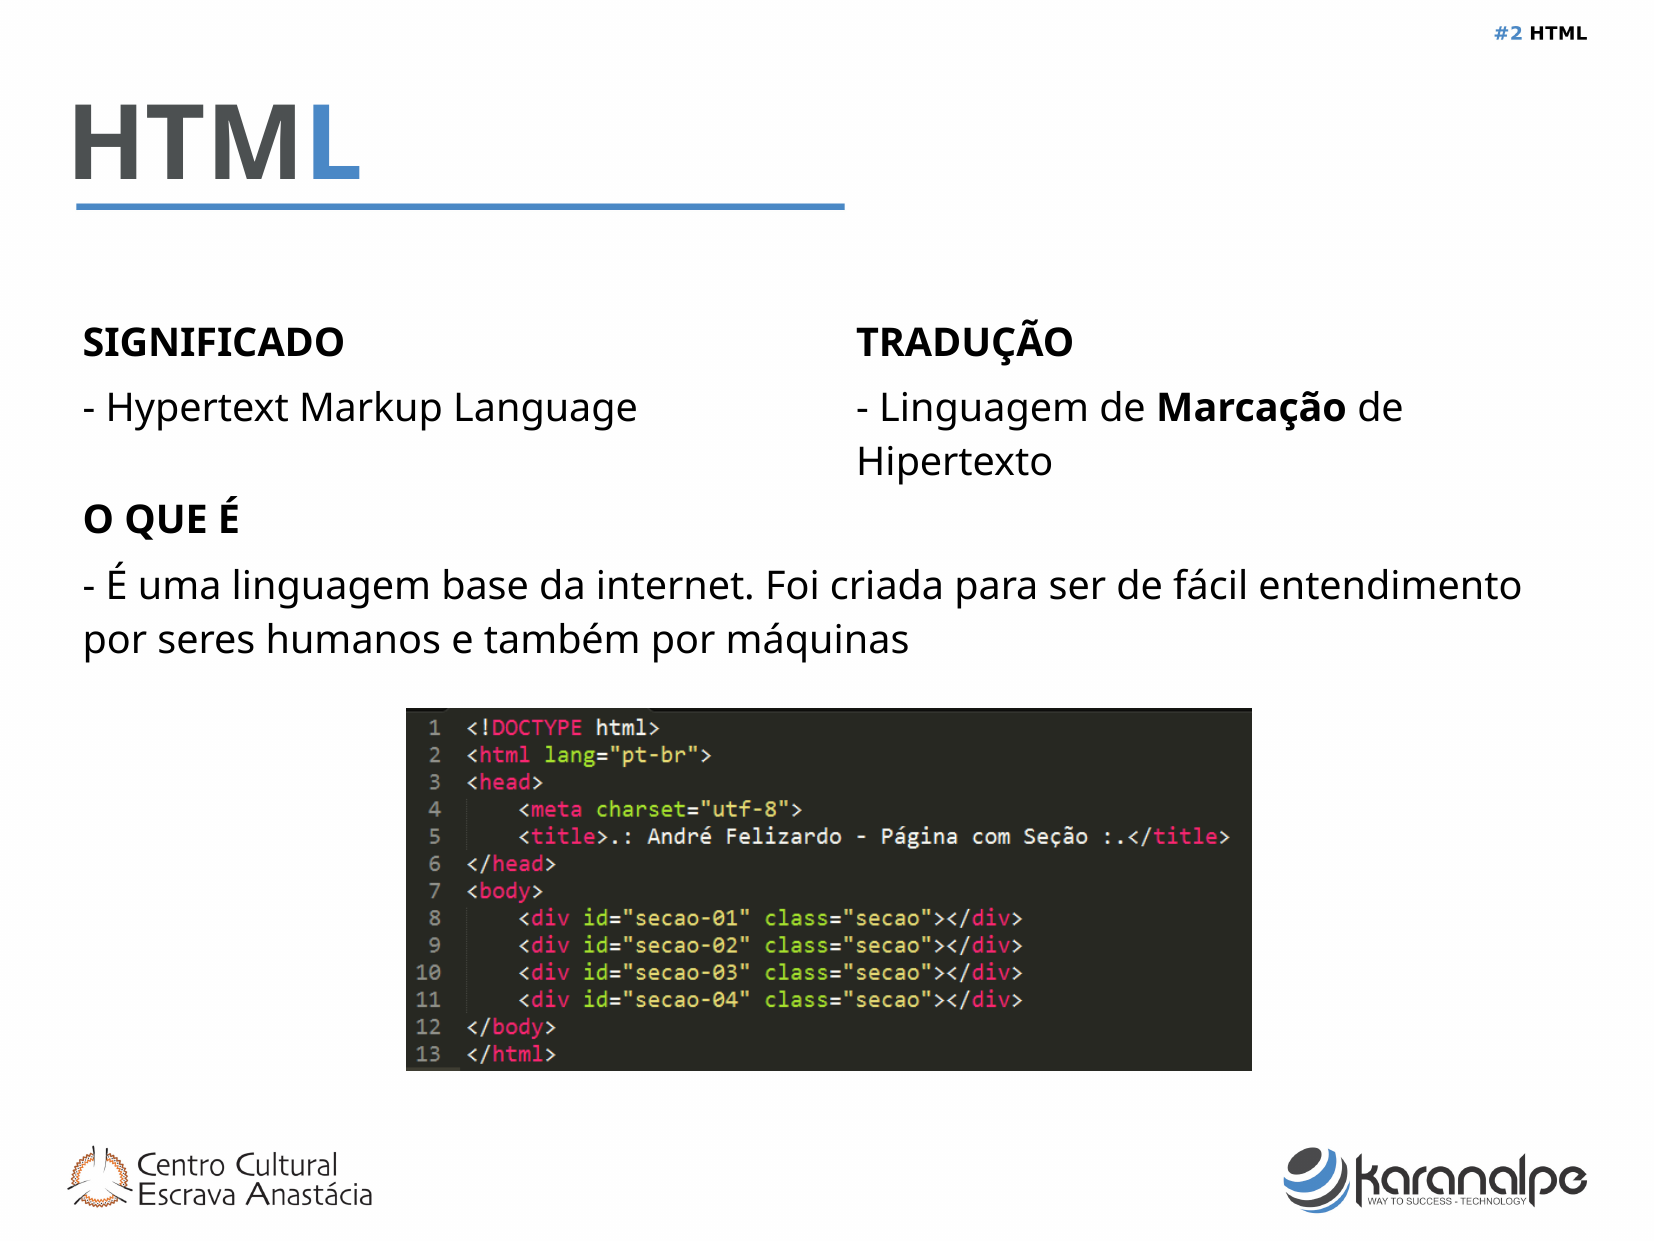

# HTML
SIGNIFICADO
- Hypertext Markup Language
TRADUÇÃO
- Linguagem de Marcação de Hipertexto
O QUE É
- É uma linguagem base da internet. Foi criada para ser de fácil entendimento por seres humanos e também por máquinas